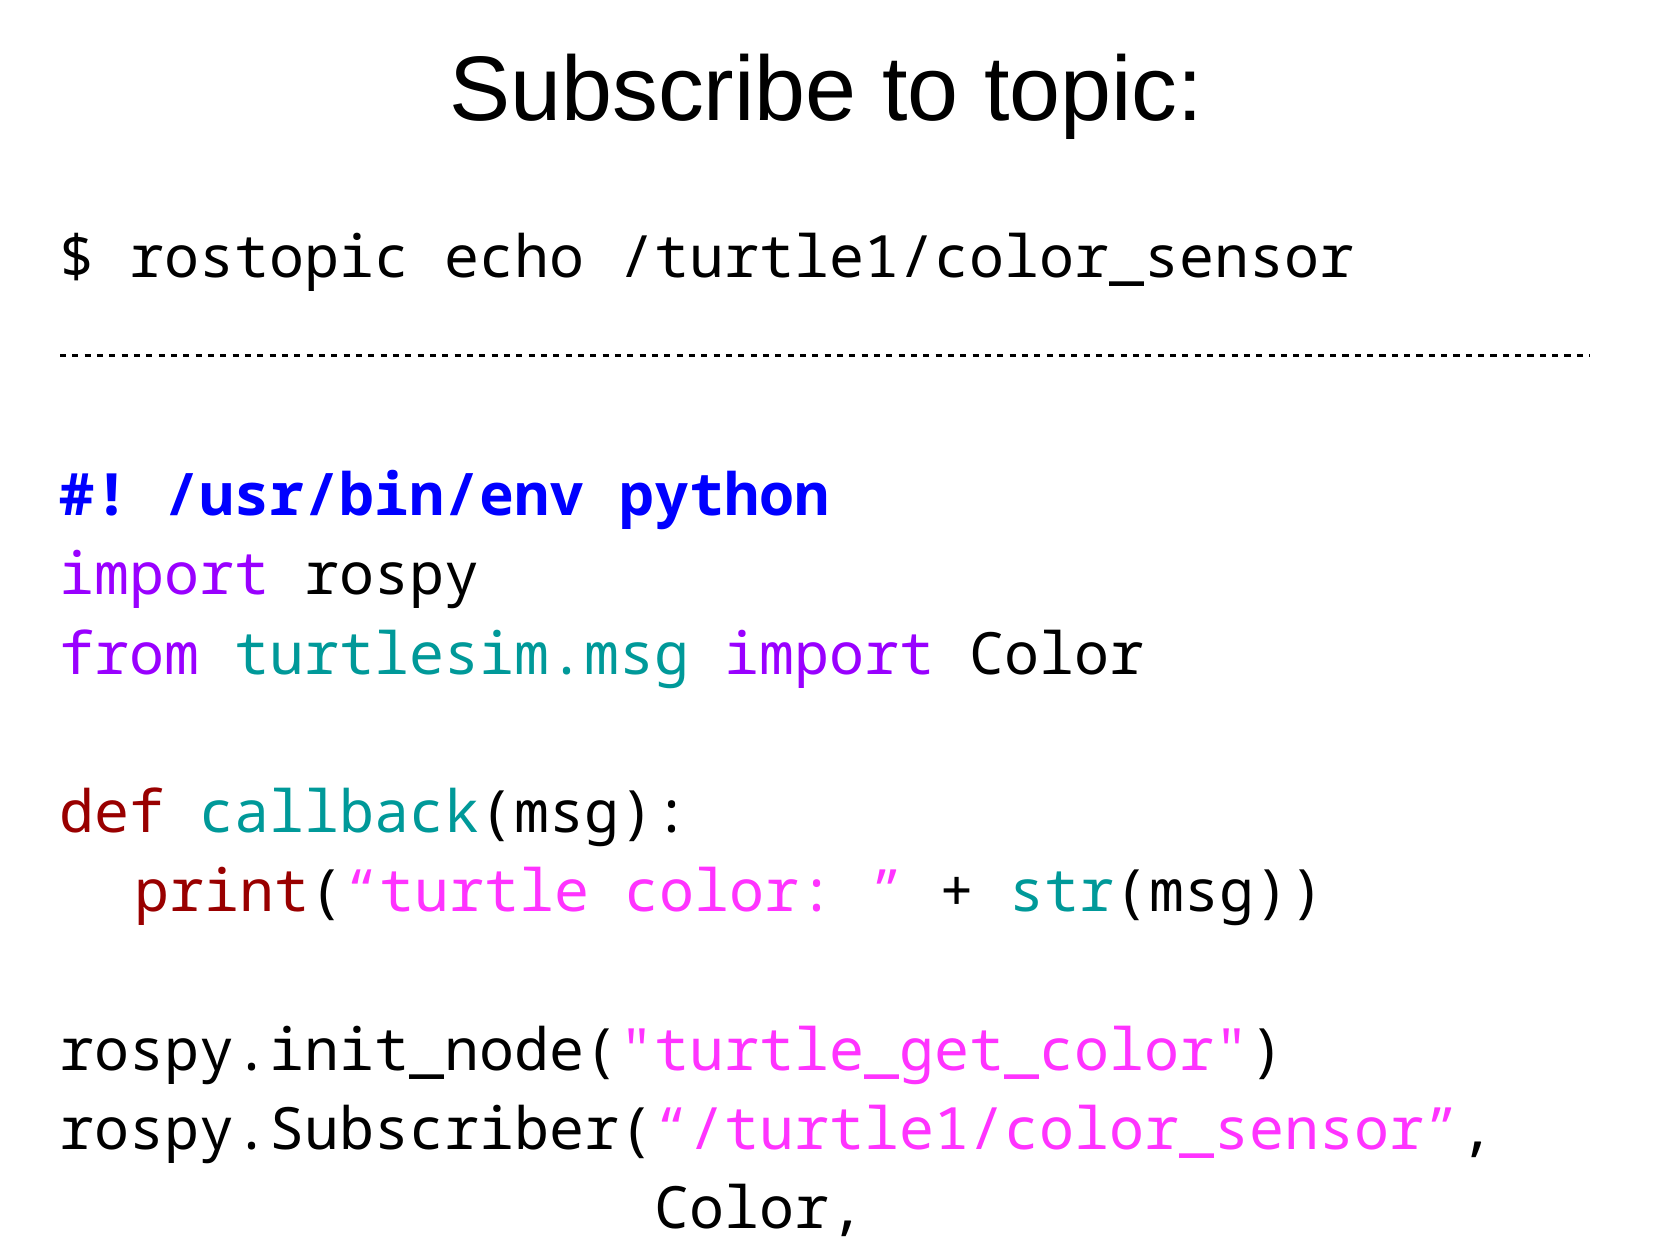

# Subscribe to topic:
$ rostopic echo /turtle1/color_sensor
#! /usr/bin/env python
import rospy
from turtlesim.msg import Color
def callback(msg):
	print(“turtle color: ” + str(msg))
rospy.init_node("turtle_get_color")
rospy.Subscriber(“/turtle1/color_sensor”,
 Color,
 callback)
rospy.spin()